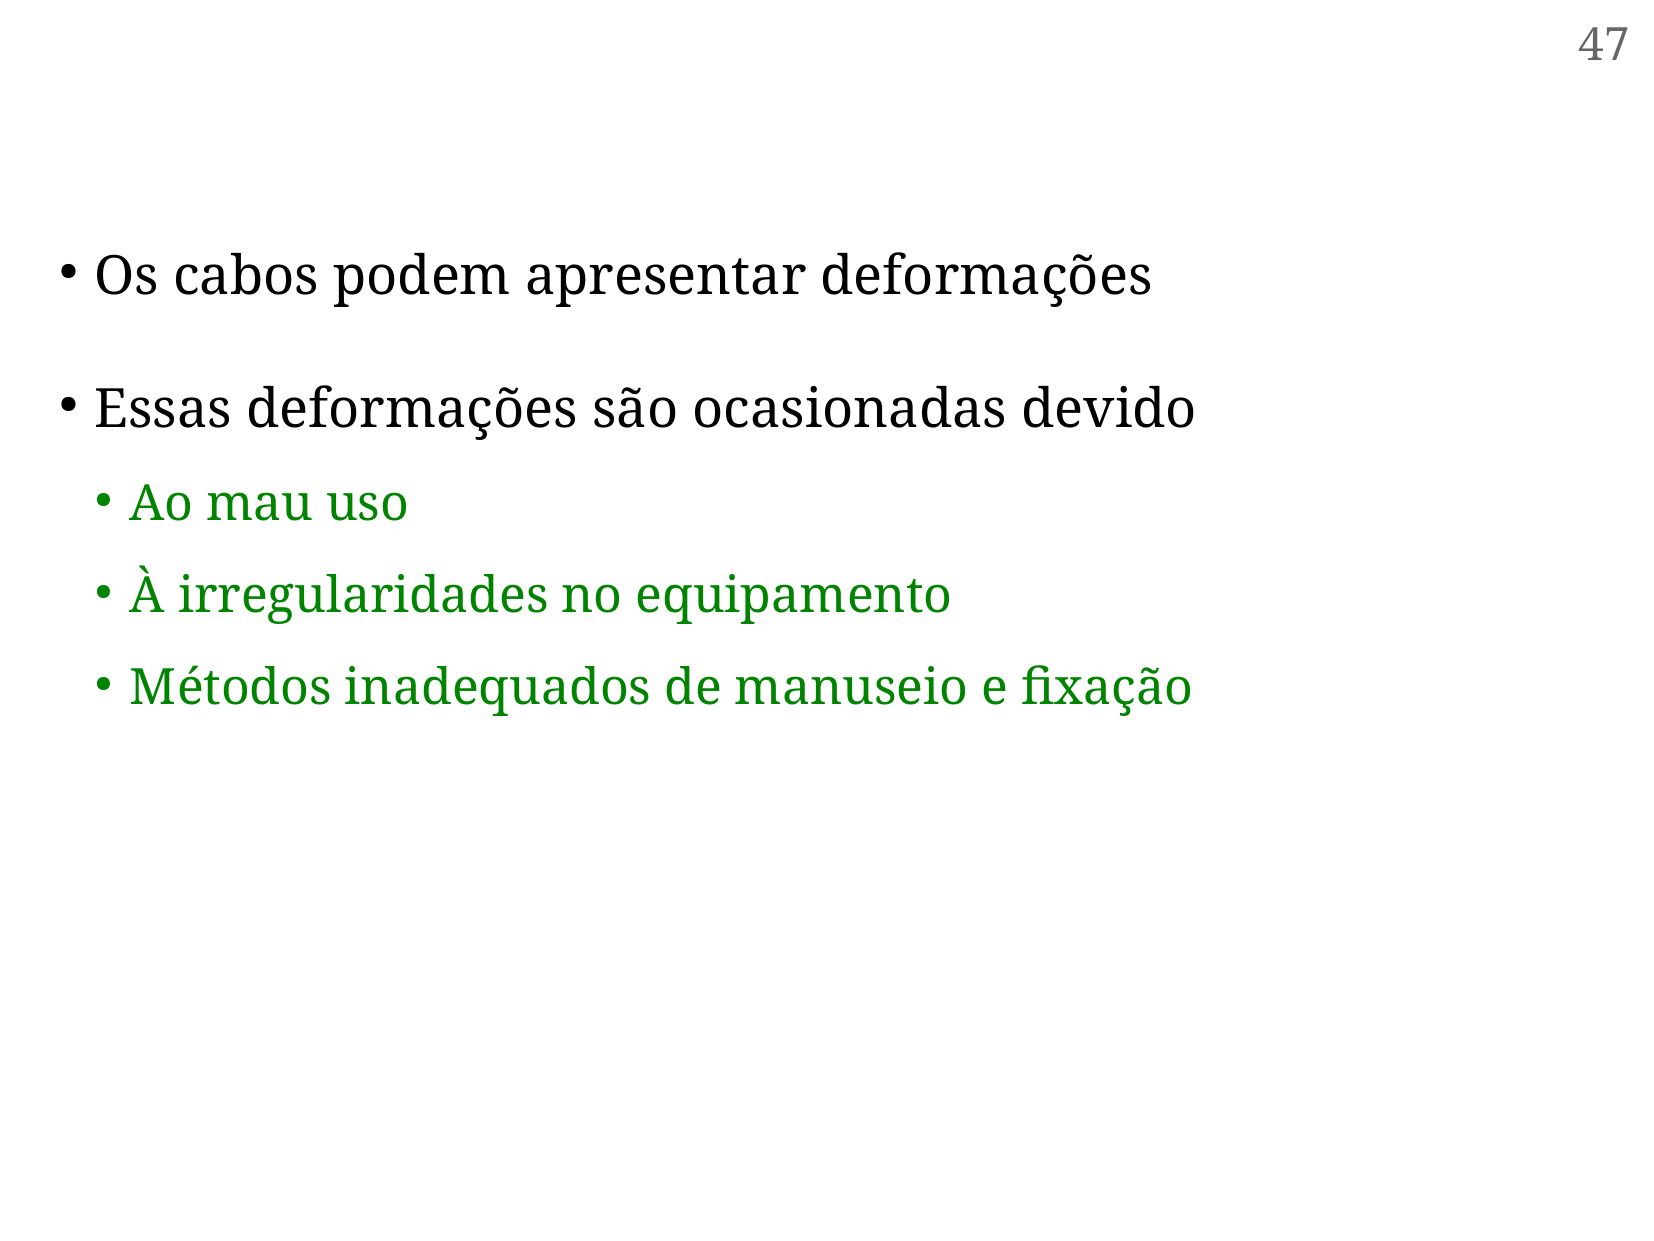

47
#
Os cabos podem apresentar deformações
Essas deformações são ocasionadas devido
Ao mau uso
À irregularidades no equipamento
Métodos inadequados de manuseio e fixação